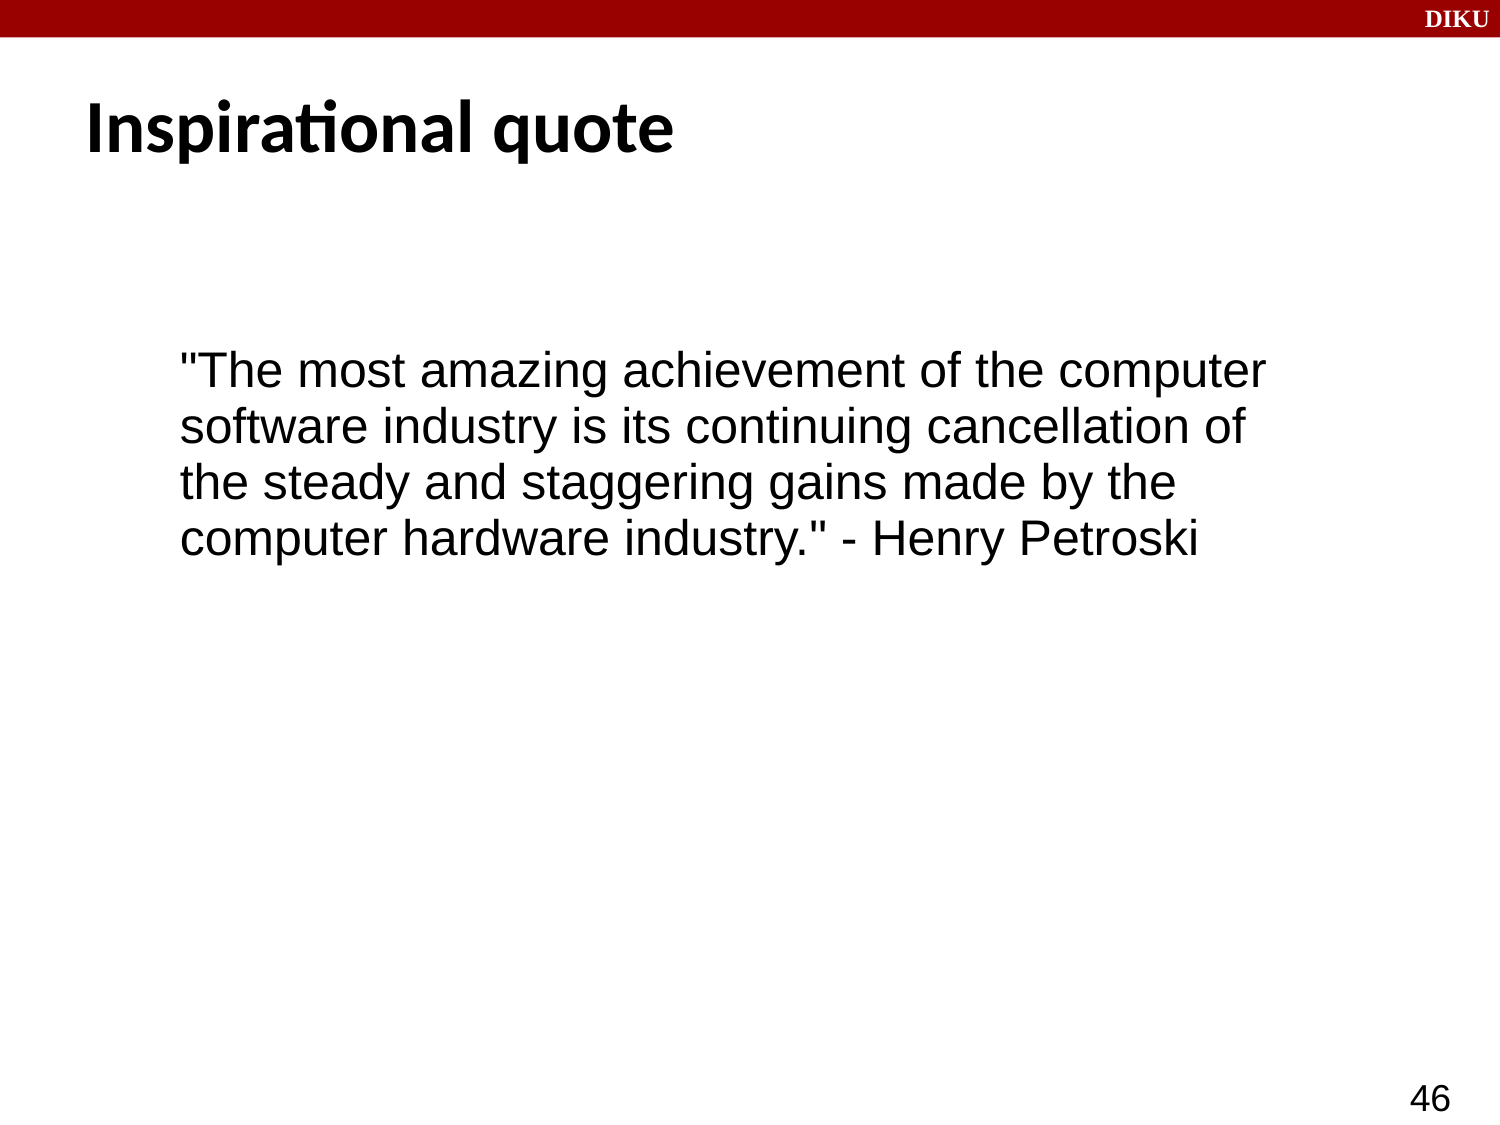

Inspirational quote
"The most amazing achievement of the computer software industry is its continuing cancellation of the steady and staggering gains made by the computer hardware industry." - Henry Petroski